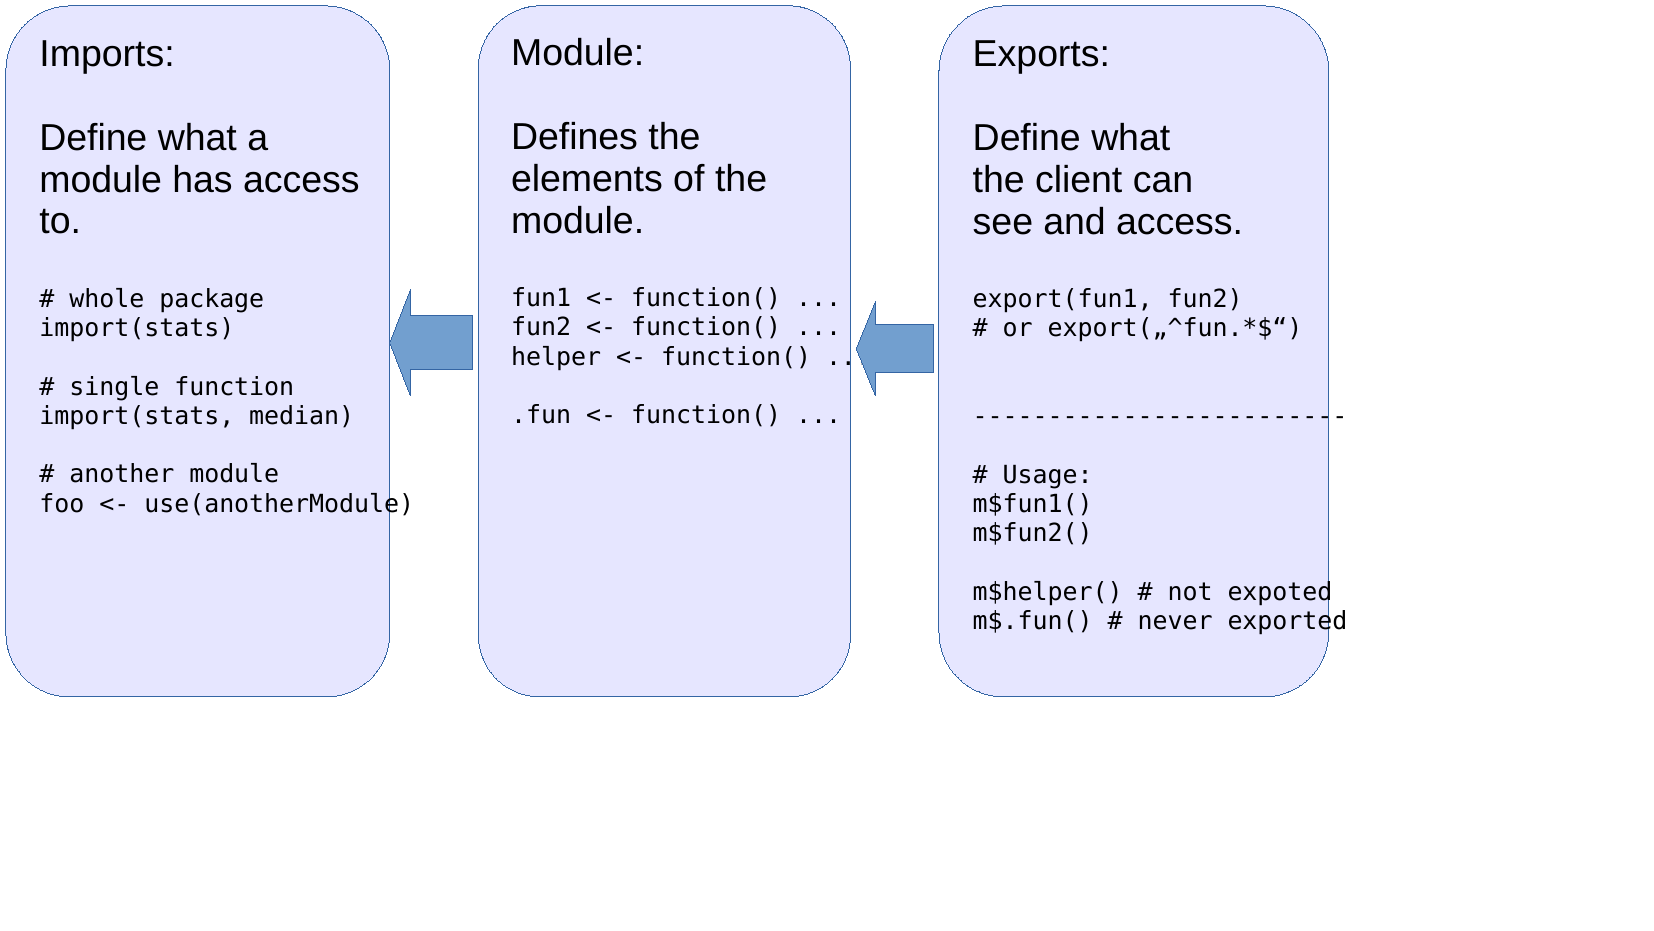

Module:
Defines the
elements of the
module.
fun1 <- function() ...
fun2 <- function() ...
helper <- function() ...
.fun <- function() ...
Imports:
Define what a
module has access
to.
# whole package
import(stats)
# single function
import(stats, median)
# another module
foo <- use(anotherModule)
Exports:
Define what
the client can
see and access.
export(fun1, fun2)
# or export(„^fun.*$“)
-------------------------
# Usage:
m$fun1()
m$fun2()
m$helper() # not expoted
m$.fun() # never exported